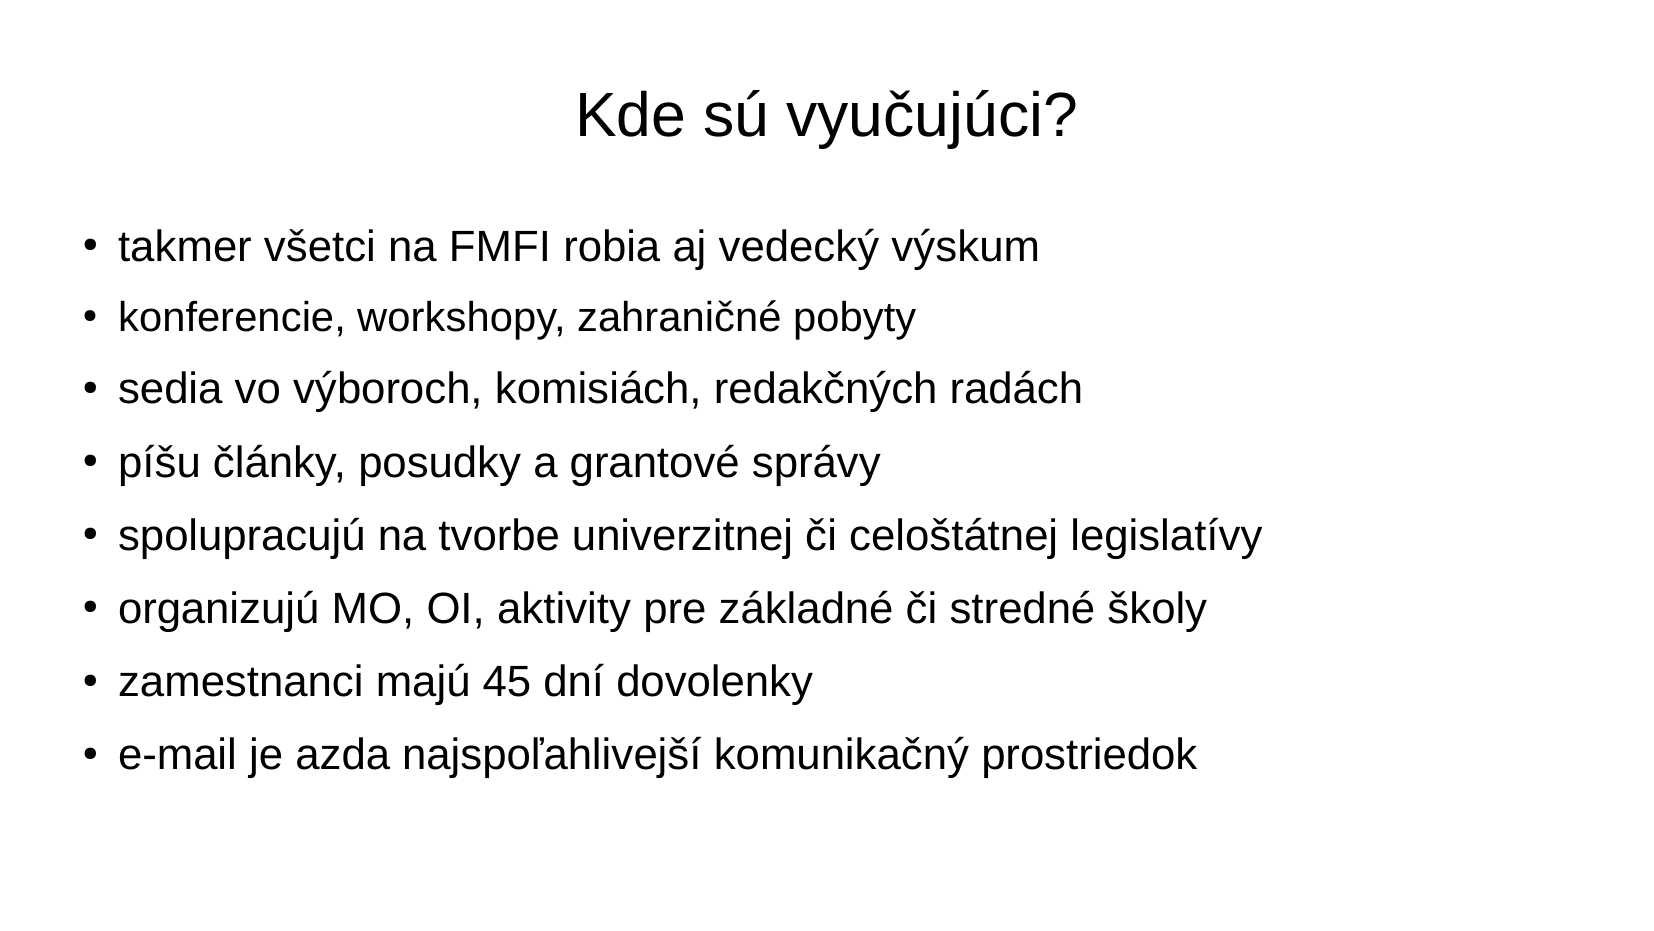

Kde sú vyučujúci?
# takmer všetci na FMFI robia aj vedecký výskum
konferencie, workshopy, zahraničné pobyty
sedia vo výboroch, komisiách, redakčných radách
píšu články, posudky a grantové správy
spolupracujú na tvorbe univerzitnej či celoštátnej legislatívy
organizujú MO, OI, aktivity pre základné či stredné školy
zamestnanci majú 45 dní dovolenky
e-mail je azda najspoľahlivejší komunikačný prostriedok